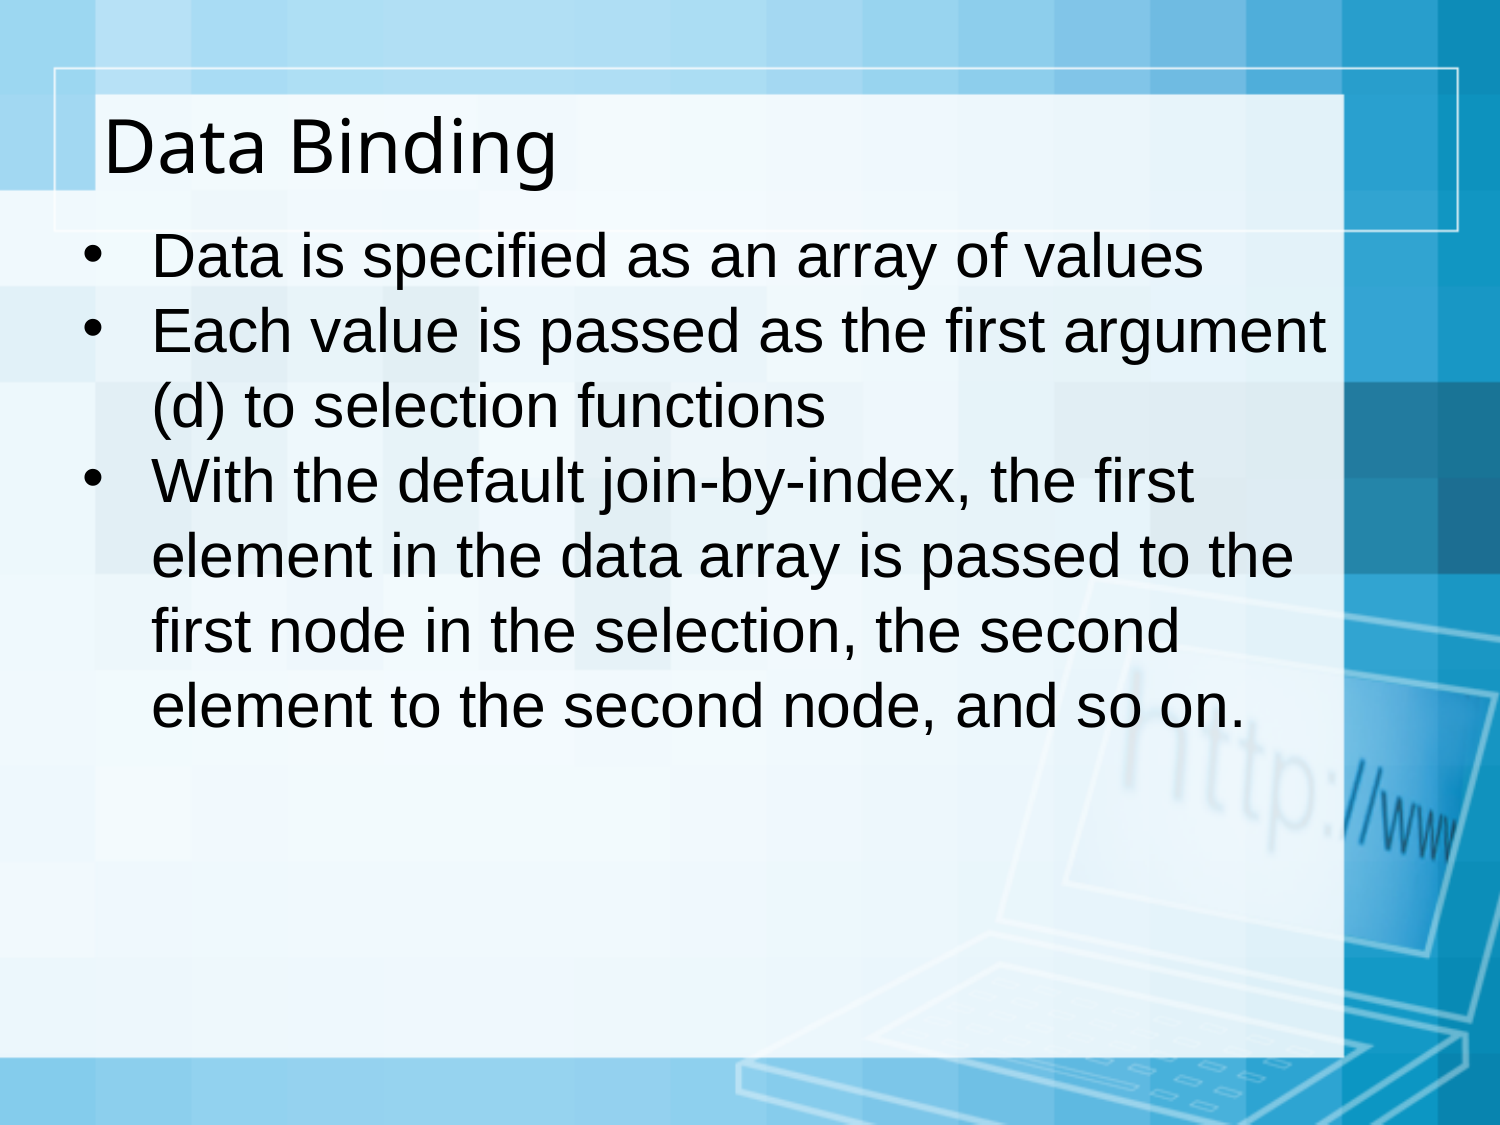

# Data Binding
Data is specified as an array of values
Each value is passed as the first argument (d) to selection functions
With the default join-by-index, the first element in the data array is passed to the first node in the selection, the second element to the second node, and so on.